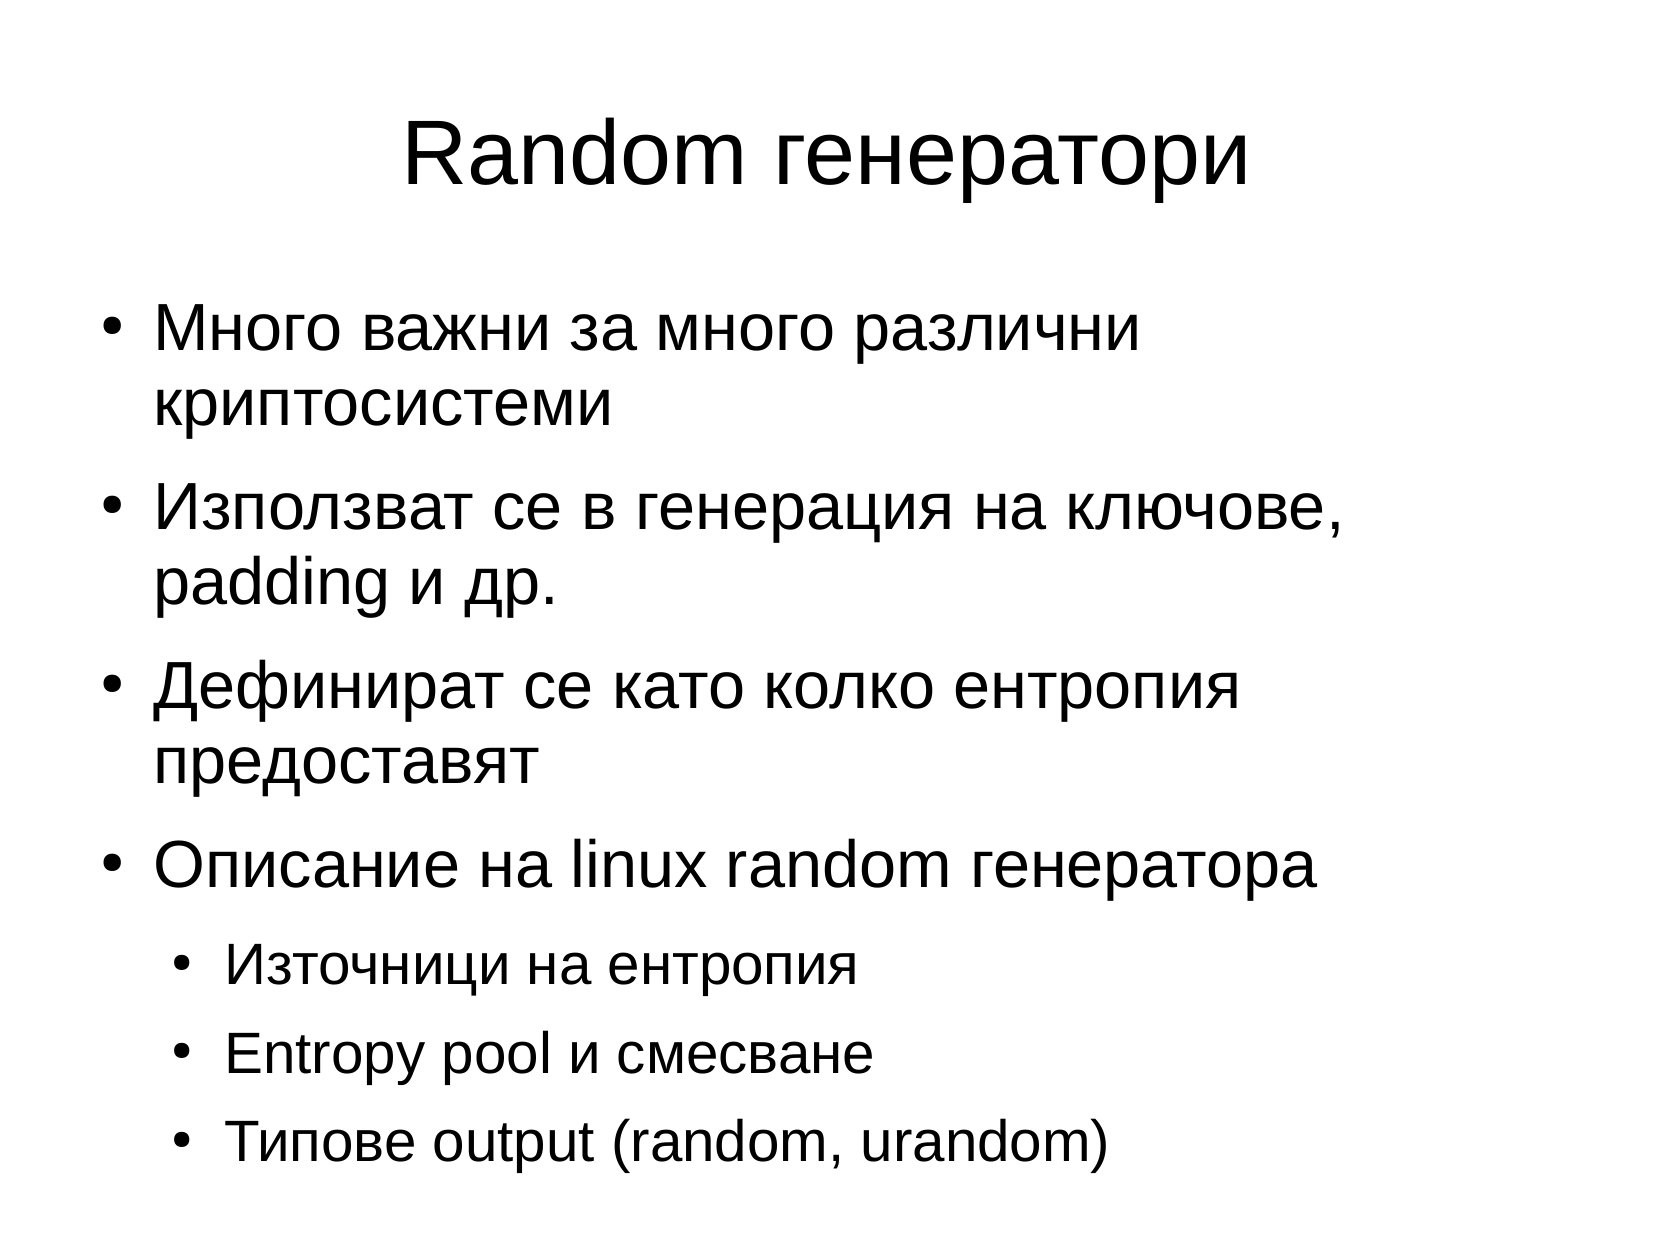

# Random генератори
Много важни за много различни криптосистеми
Използват се в генерация на ключове, padding и др.
Дефинират се като колко ентропия предоставят
Описание на linux random генератора
Източници на ентропия
Entropy pool и смесване
Типове output (random, urandom)